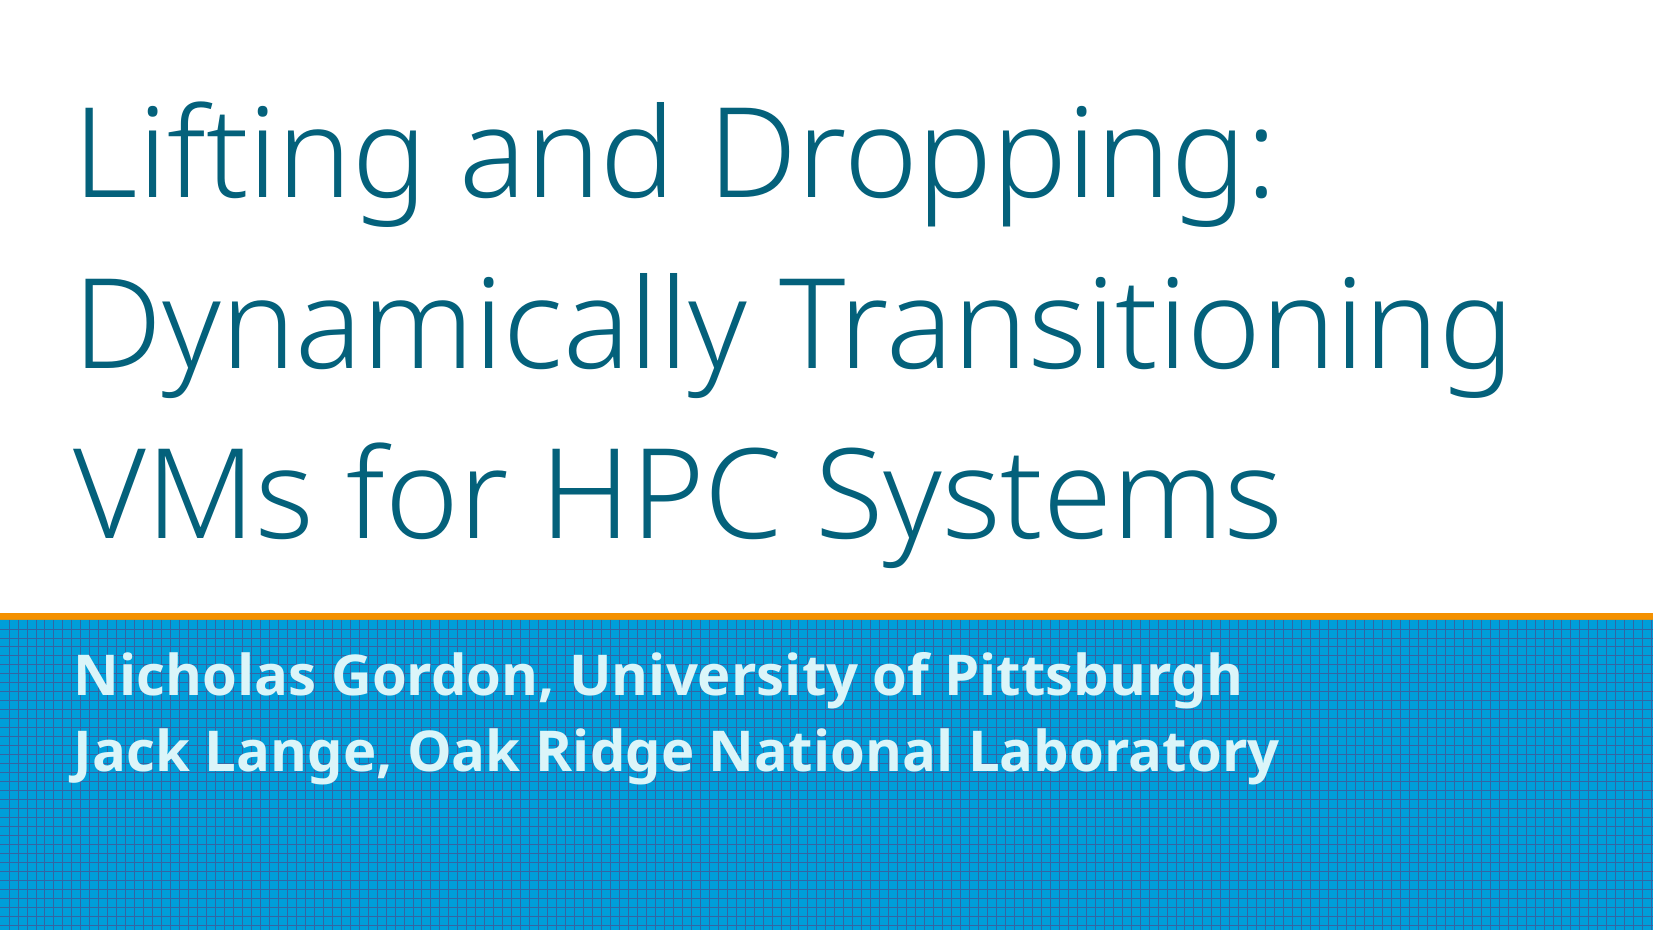

# Lifting and Dropping: Dynamically Transitioning VMs for HPC Systems
Nicholas Gordon, University of Pittsburgh
Jack Lange, Oak Ridge National Laboratory